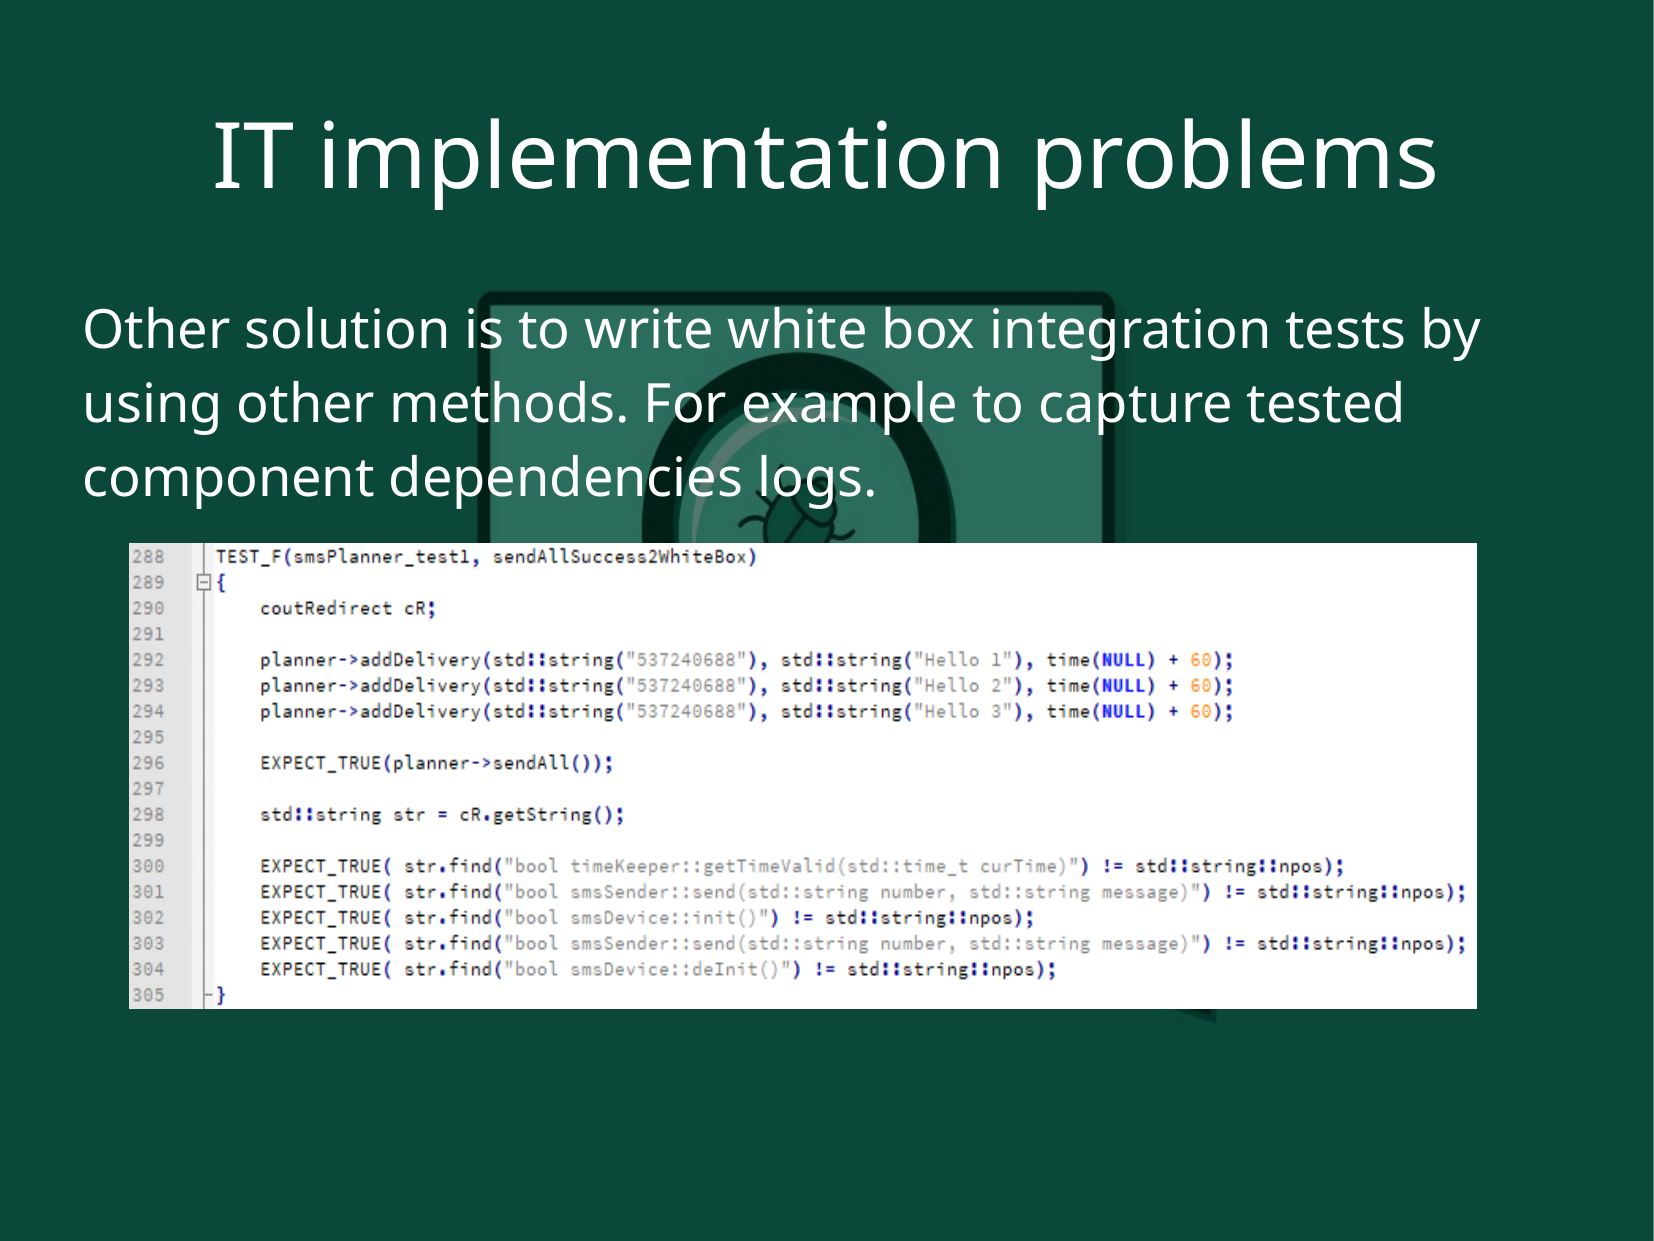

# IT implementation problems
Other solution is to write white box integration tests by using other methods. For example to capture tested component dependencies logs.